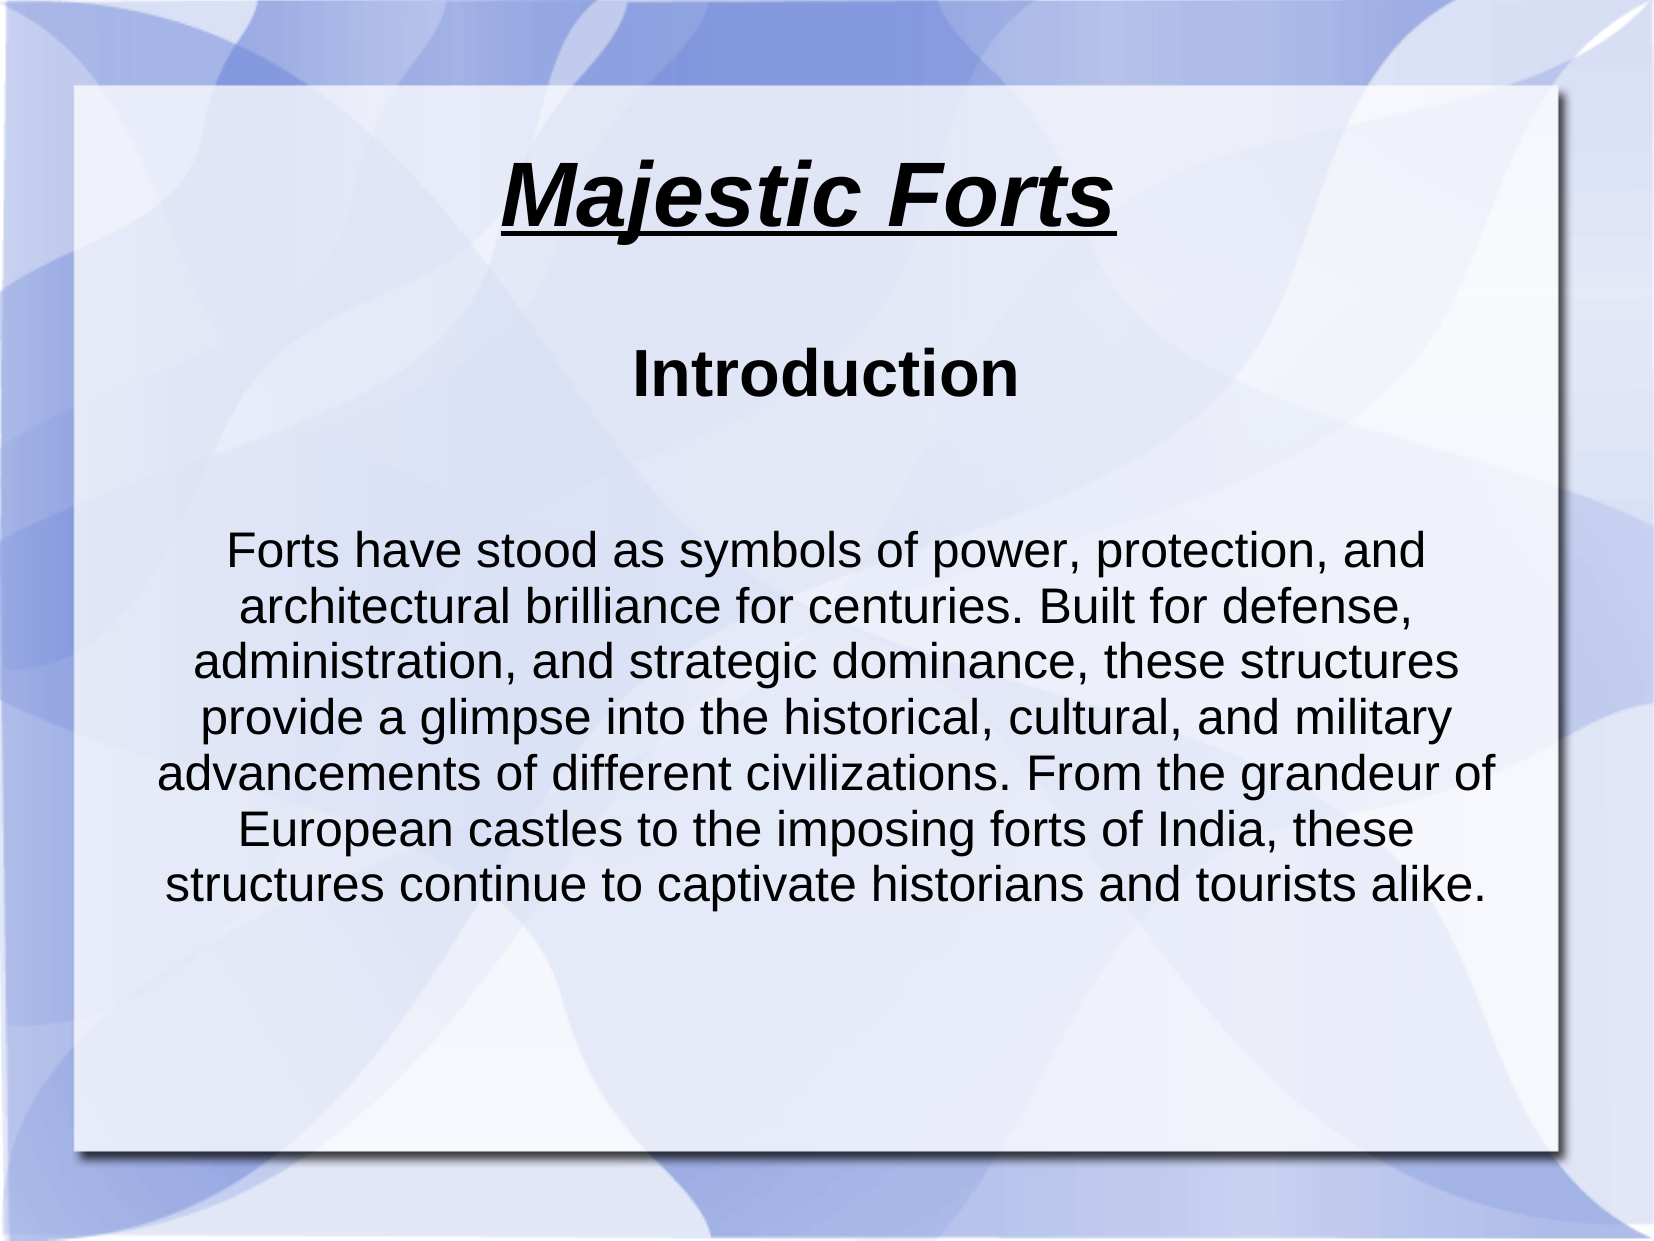

# Majestic Forts
Introduction
Forts have stood as symbols of power, protection, and architectural brilliance for centuries. Built for defense, administration, and strategic dominance, these structures provide a glimpse into the historical, cultural, and military advancements of different civilizations. From the grandeur of European castles to the imposing forts of India, these structures continue to captivate historians and tourists alike.